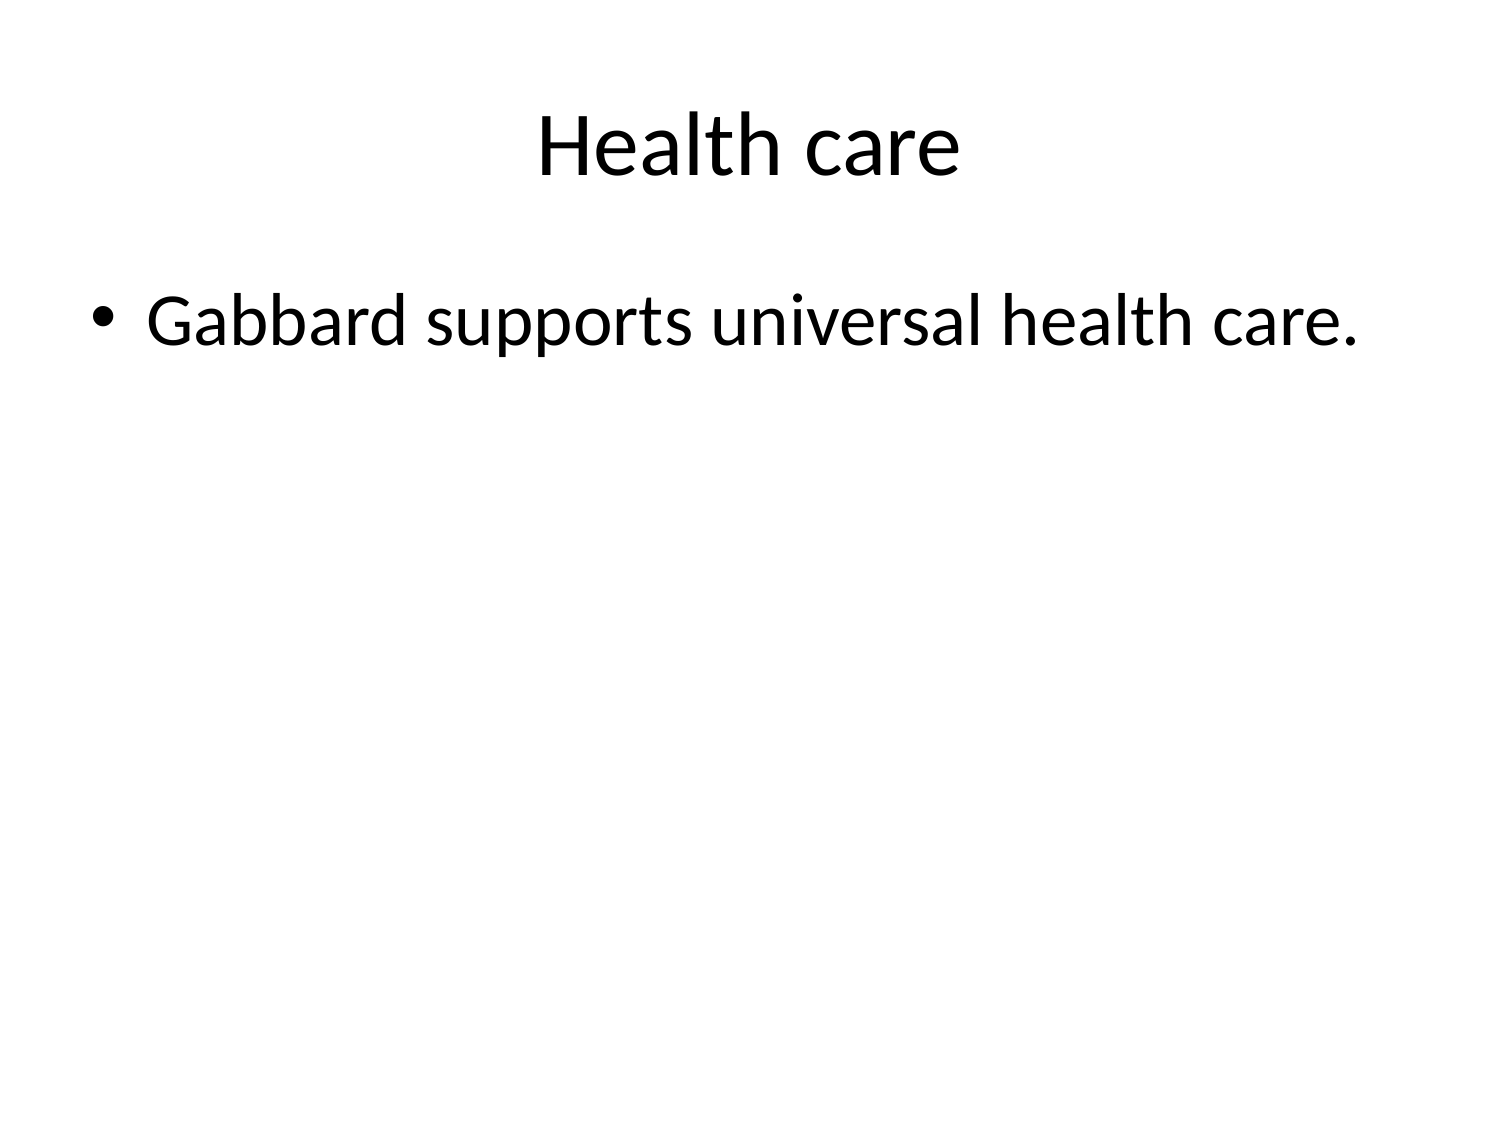

# Health care
Gabbard supports universal health care.